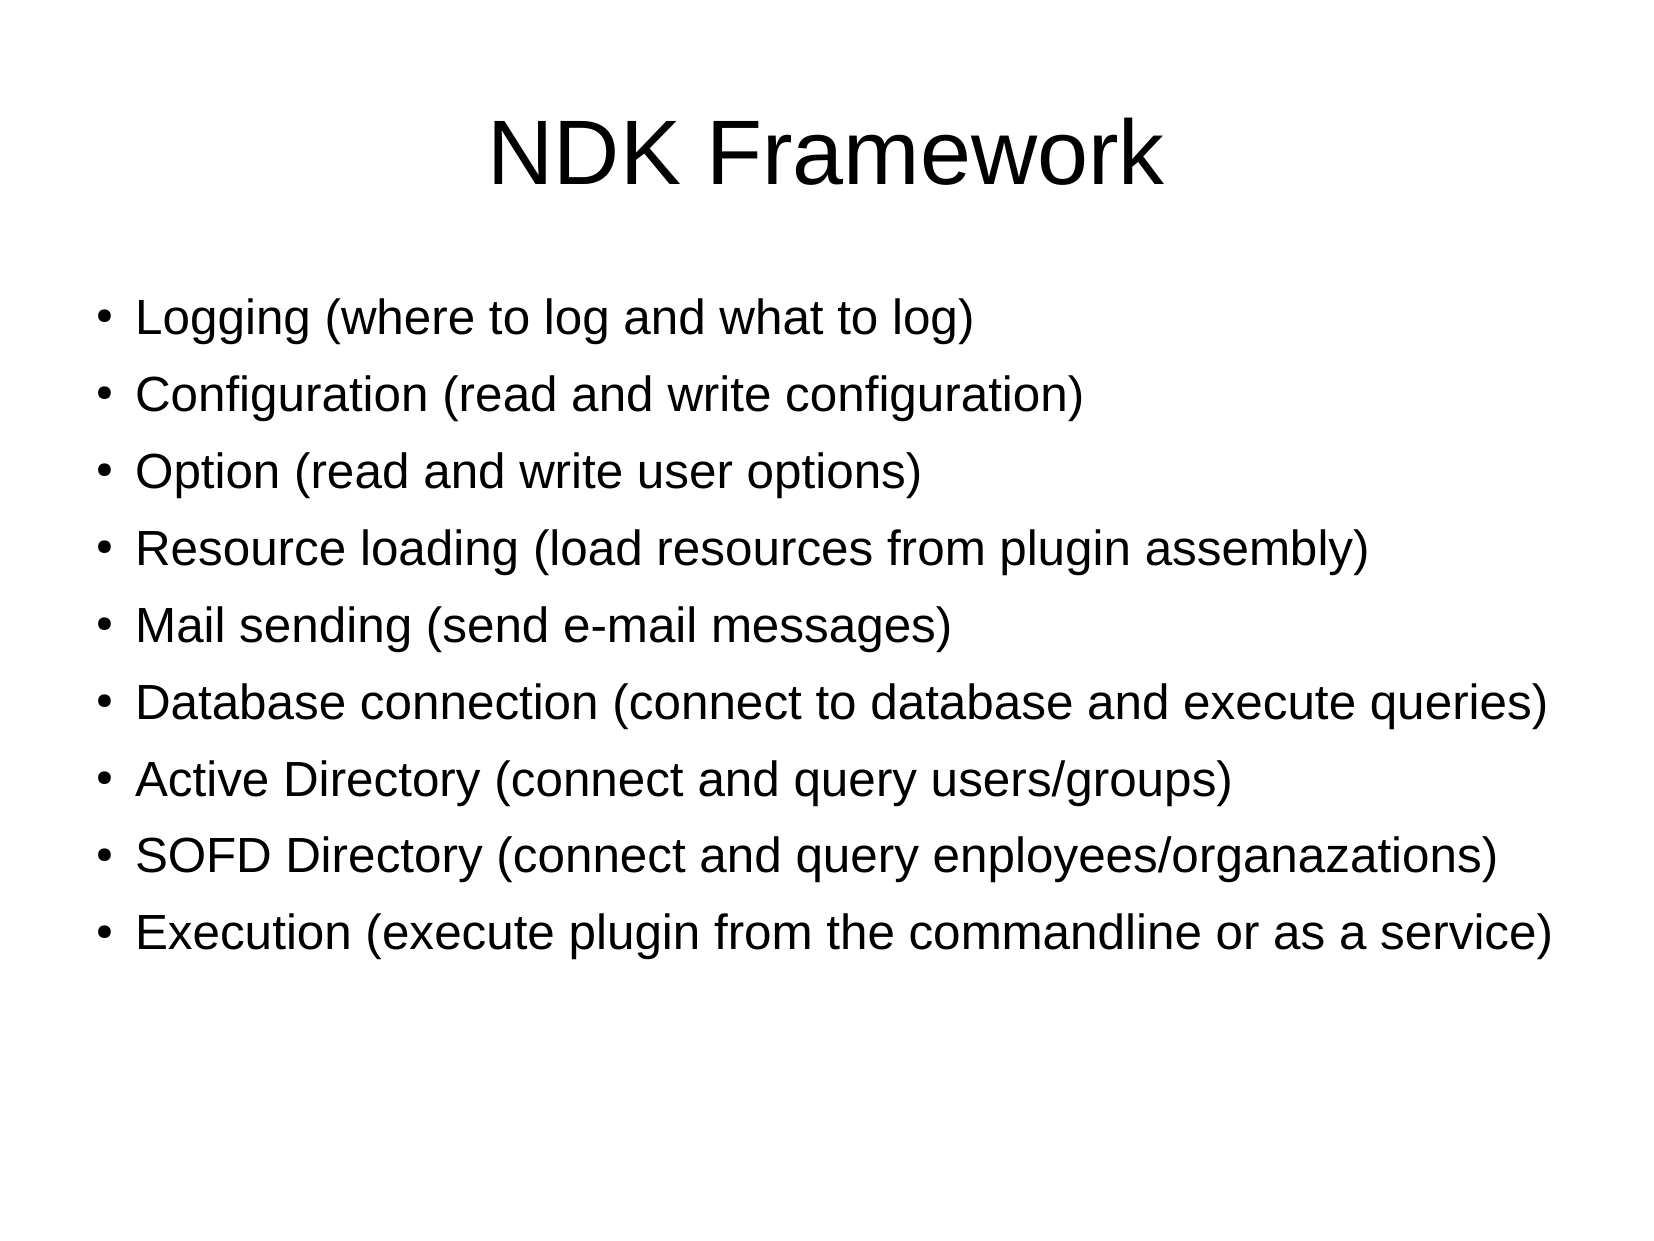

# NDK Framework
Logging (where to log and what to log)
Configuration (read and write configuration)
Option (read and write user options)
Resource loading (load resources from plugin assembly)
Mail sending (send e-mail messages)
Database connection (connect to database and execute queries)
Active Directory (connect and query users/groups)
SOFD Directory (connect and query enployees/organazations)
Execution (execute plugin from the commandline or as a service)